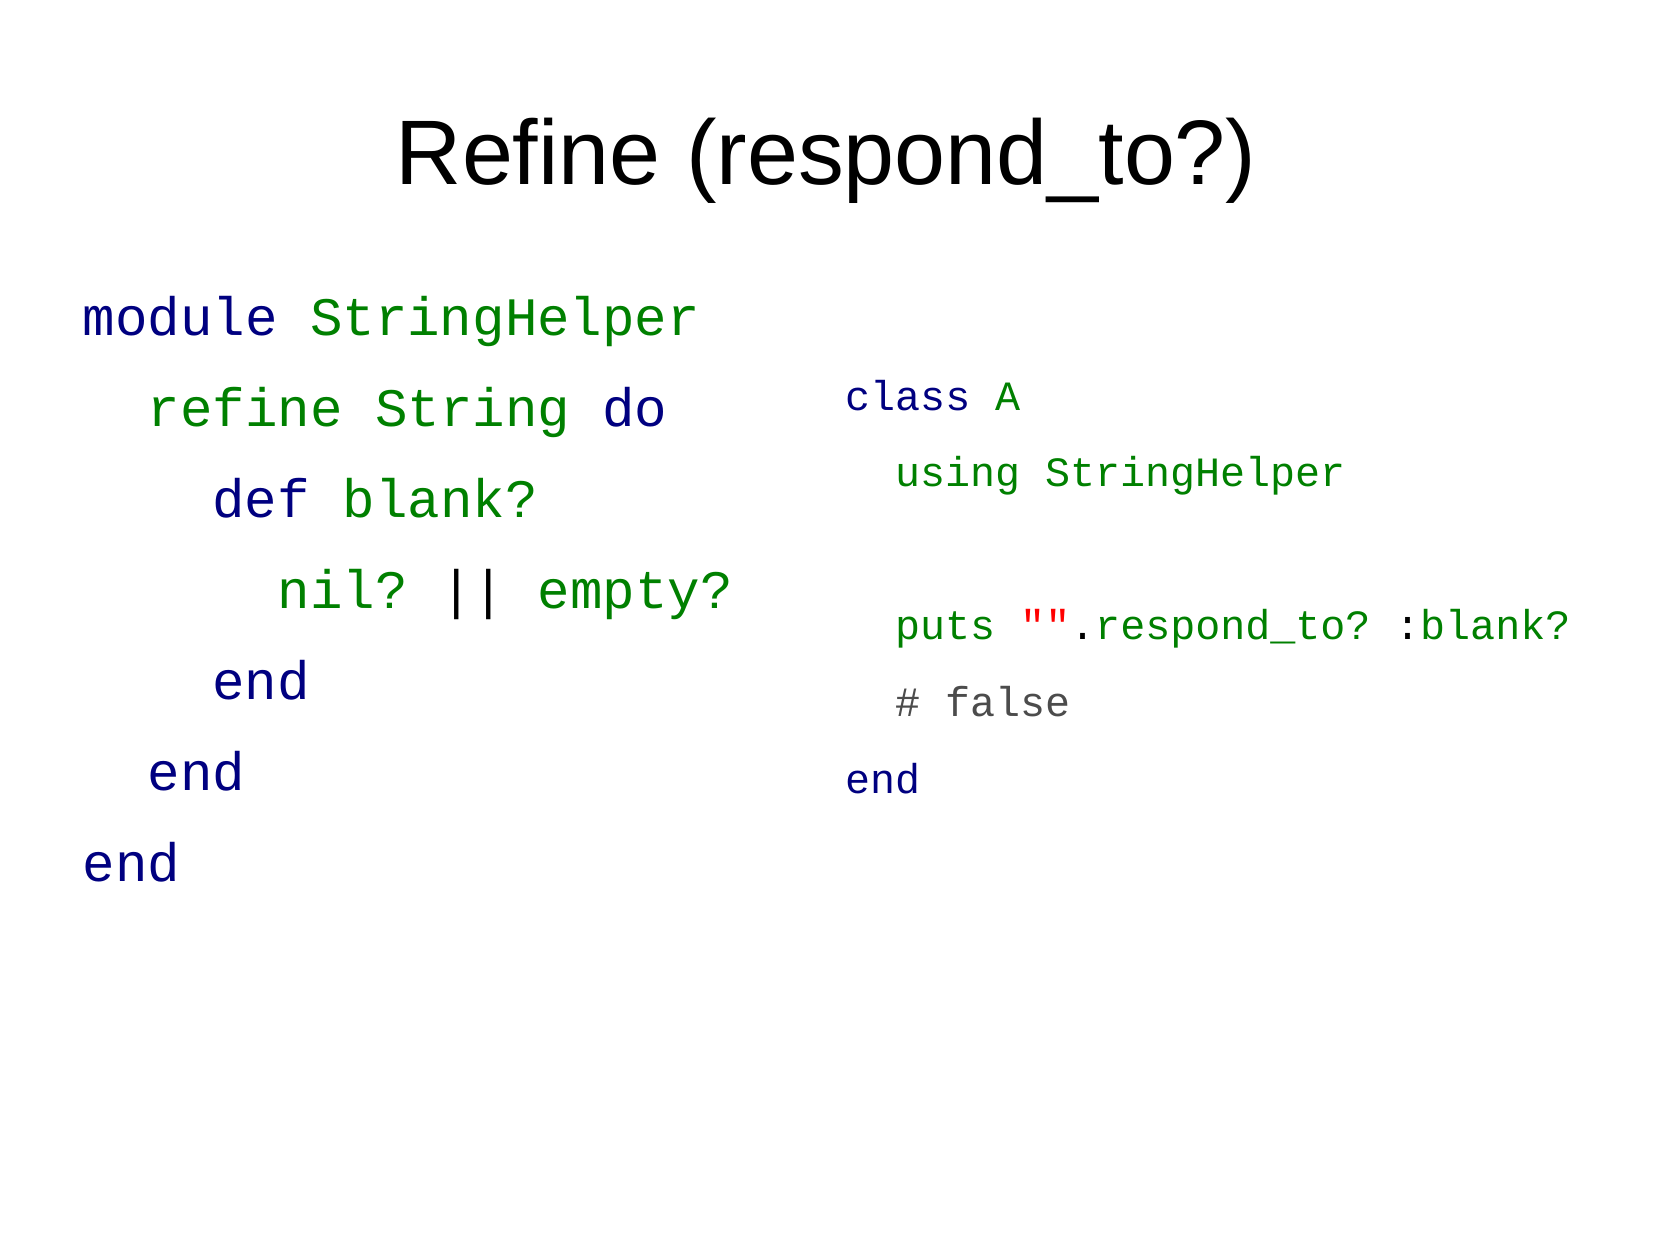

# Refine (respond_to?)
module StringHelper
 refine String do
 def blank?
 nil? || empty?
 end
 end
end
class A
 using StringHelper
 puts "".respond_to? :blank?
 # false
end